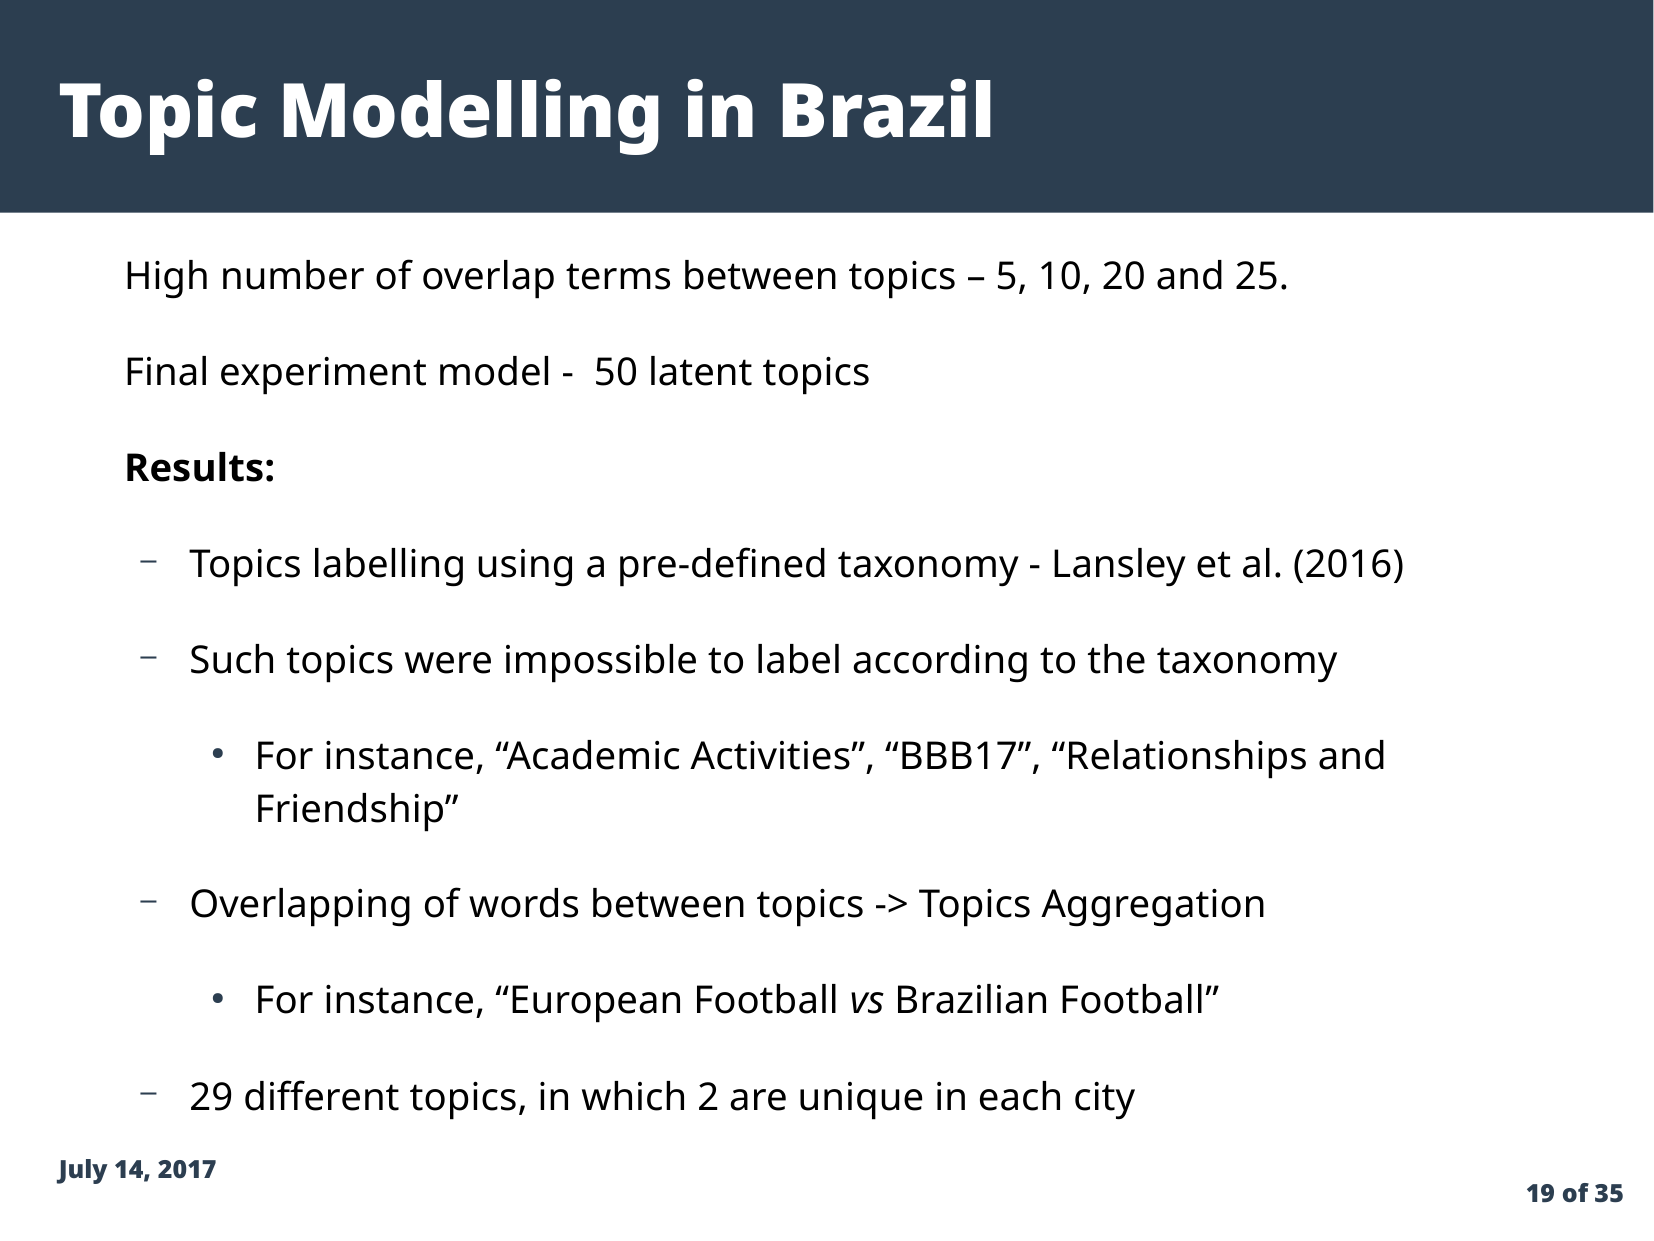

# Topic Modelling in Brazil
High number of overlap terms between topics – 5, 10, 20 and 25.
Final experiment model - 50 latent topics
Results:
Topics labelling using a pre-defined taxonomy - Lansley et al. (2016)
Such topics were impossible to label according to the taxonomy
For instance, “Academic Activities”, “BBB17”, “Relationships and Friendship”
Overlapping of words between topics -> Topics Aggregation
For instance, “European Football vs Brazilian Football”
29 different topics, in which 2 are unique in each city
July 14, 2017
19